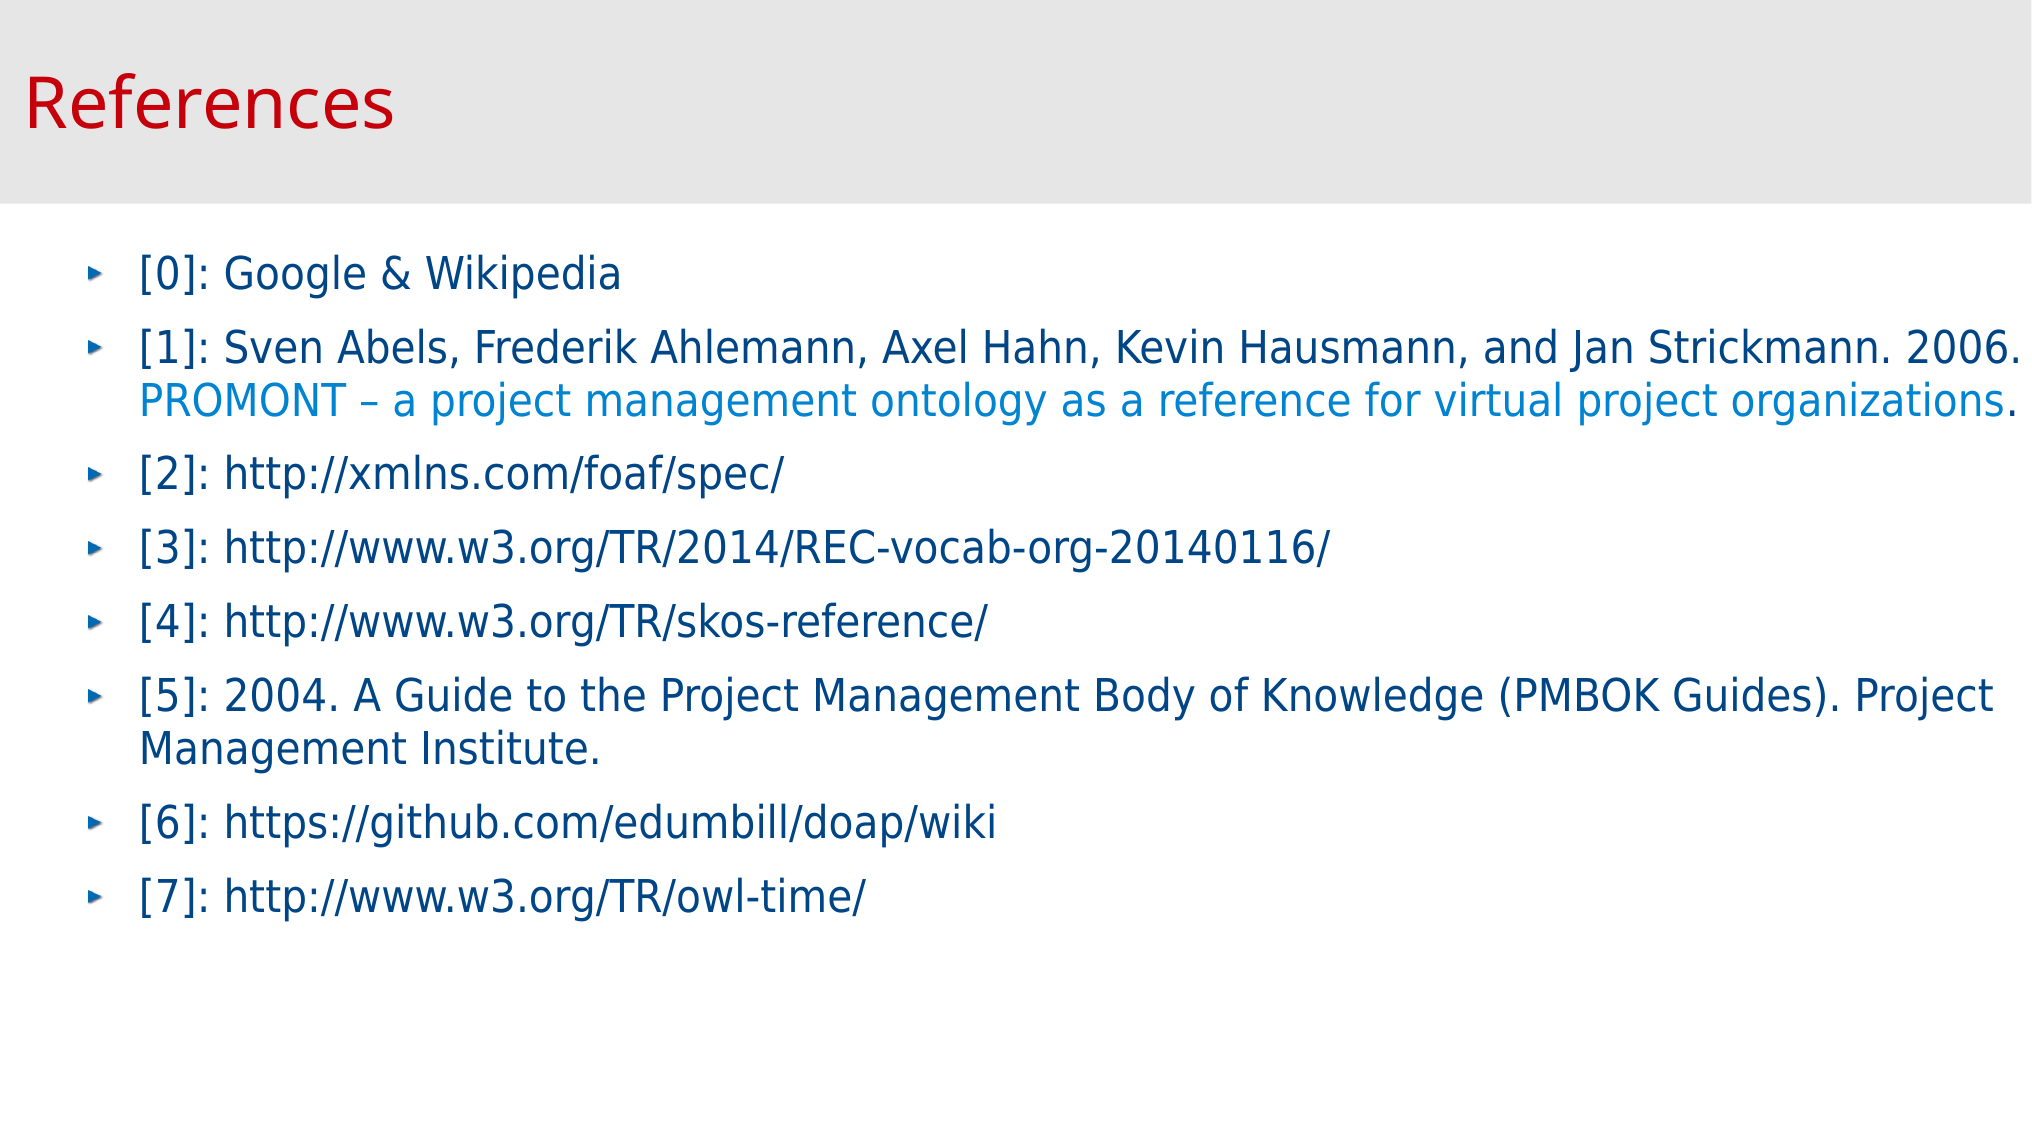

# References
[0]: Google & Wikipedia
[1]: Sven Abels, Frederik Ahlemann, Axel Hahn, Kevin Hausmann, and Jan Strickmann. 2006. PROMONT – a project management ontology as a reference for virtual project organizations.
[2]: http://xmlns.com/foaf/spec/
[3]: http://www.w3.org/TR/2014/REC-vocab-org-20140116/
[4]: http://www.w3.org/TR/skos-reference/
[5]: 2004. A Guide to the Project Management Body of Knowledge (PMBOK Guides). Project Management Institute.
[6]: https://github.com/edumbill/doap/wiki
[7]: http://www.w3.org/TR/owl-time/